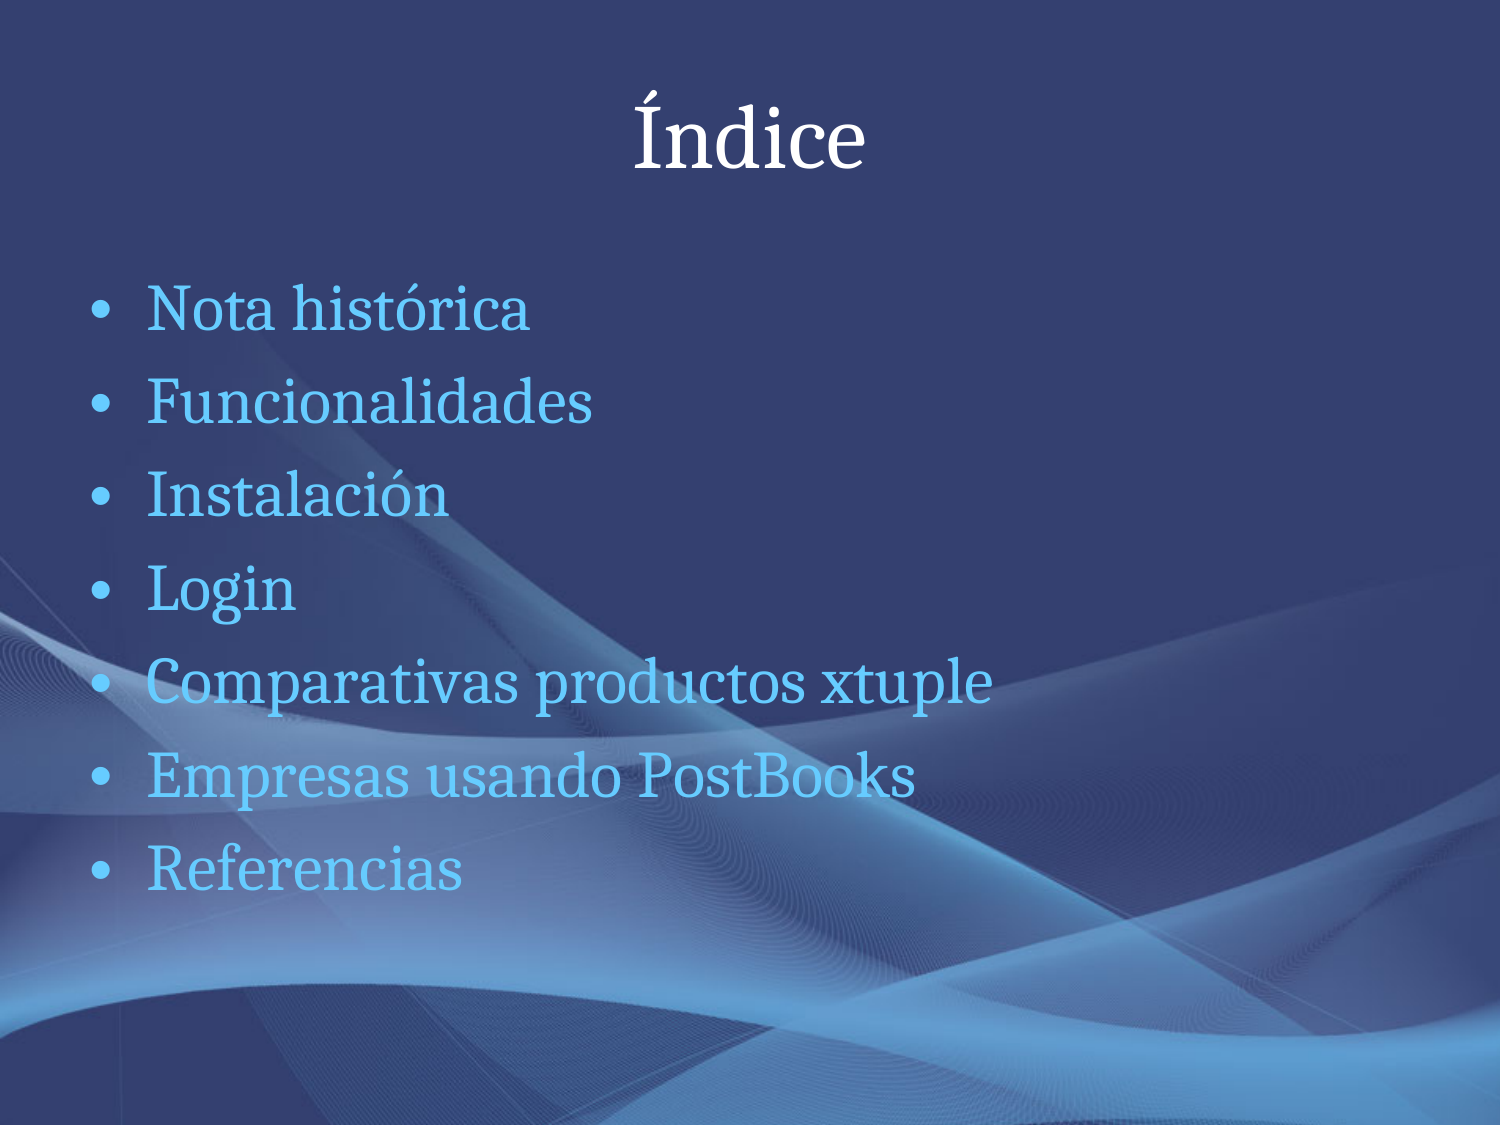

# Índice
Nota histórica
Funcionalidades
Instalación
Login
Comparativas productos xtuple
Empresas usando PostBooks
Referencias